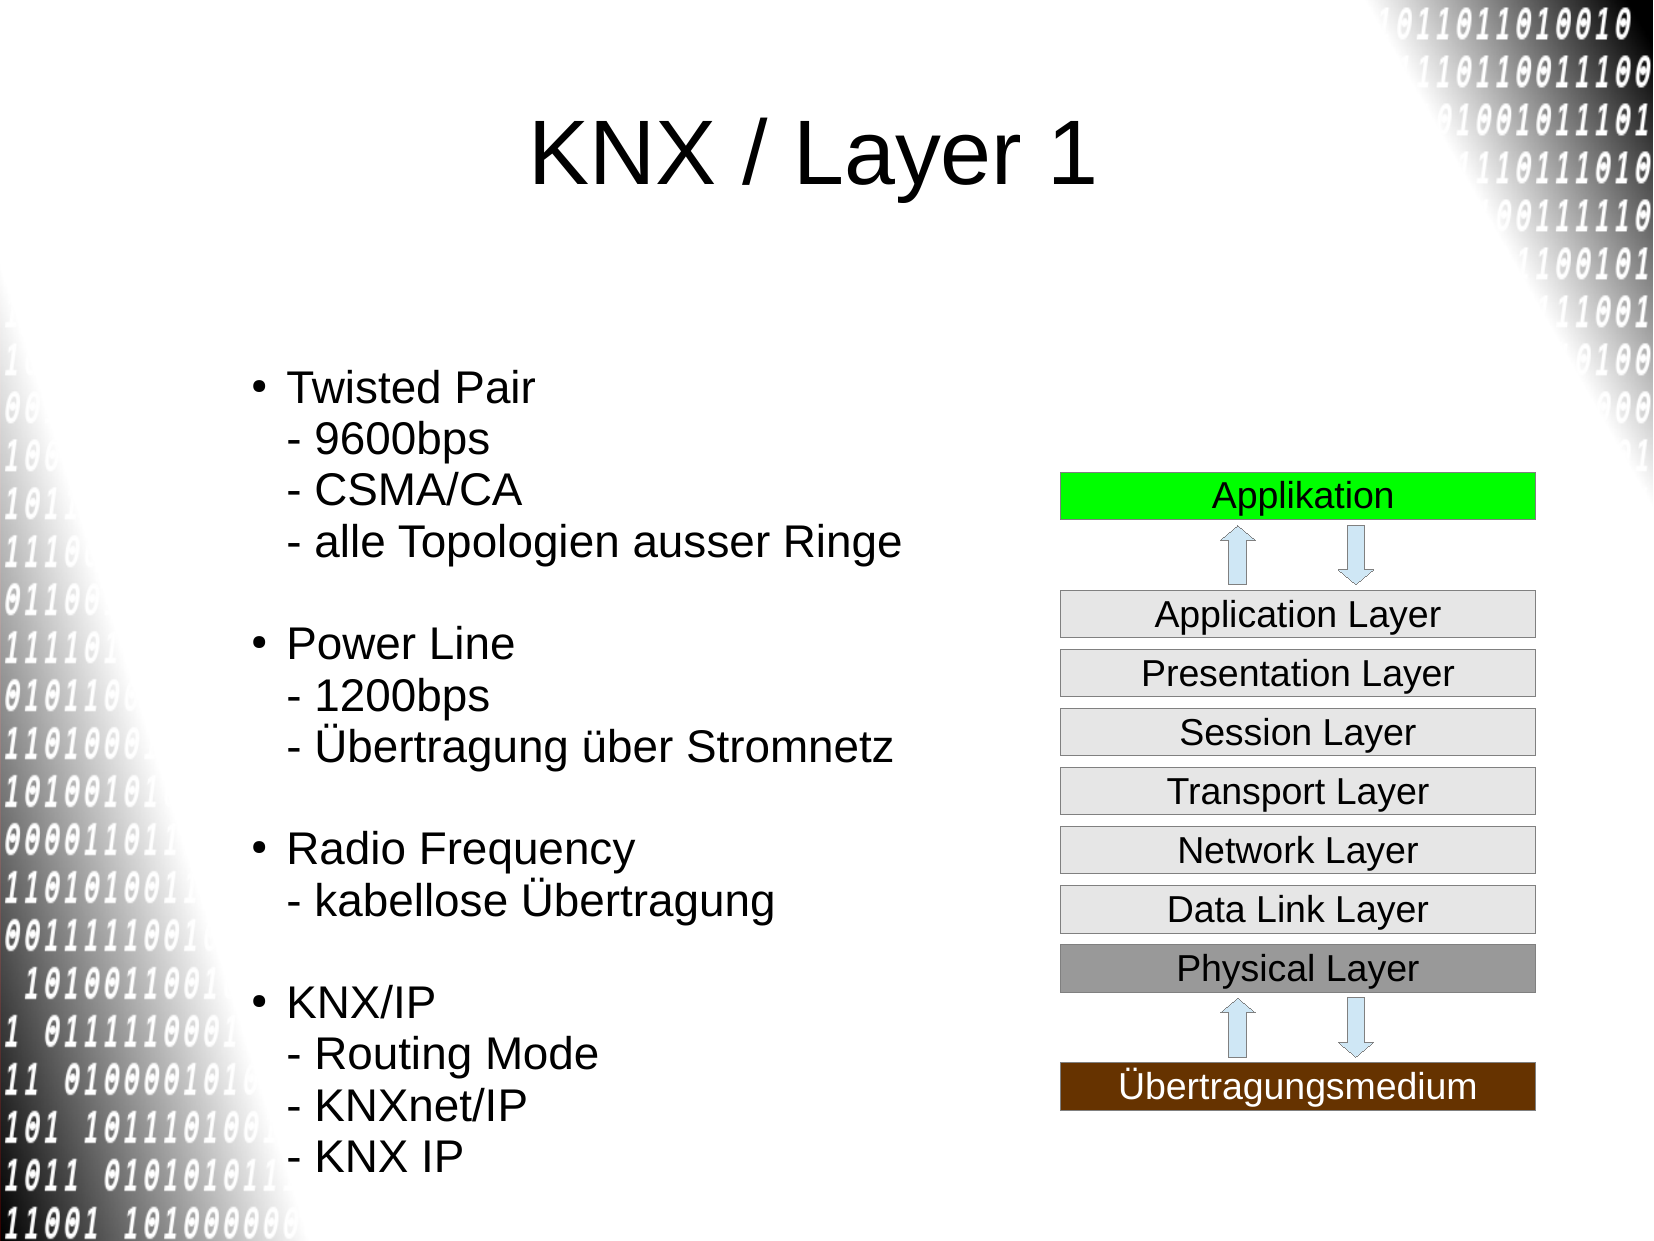

# KNX / Layer 1
Twisted Pair
- 9600bps
- CSMA/CA
- alle Topologien ausser Ringe
Power Line
- 1200bps
- Übertragung über Stromnetz
Radio Frequency
- kabellose Übertragung
KNX/IP
- Routing Mode
- KNXnet/IP
- KNX IP
 Applikation
Application Layer
Presentation Layer
Session Layer
Transport Layer
Network Layer
Data Link Layer
Physical Layer
Übertragungsmedium